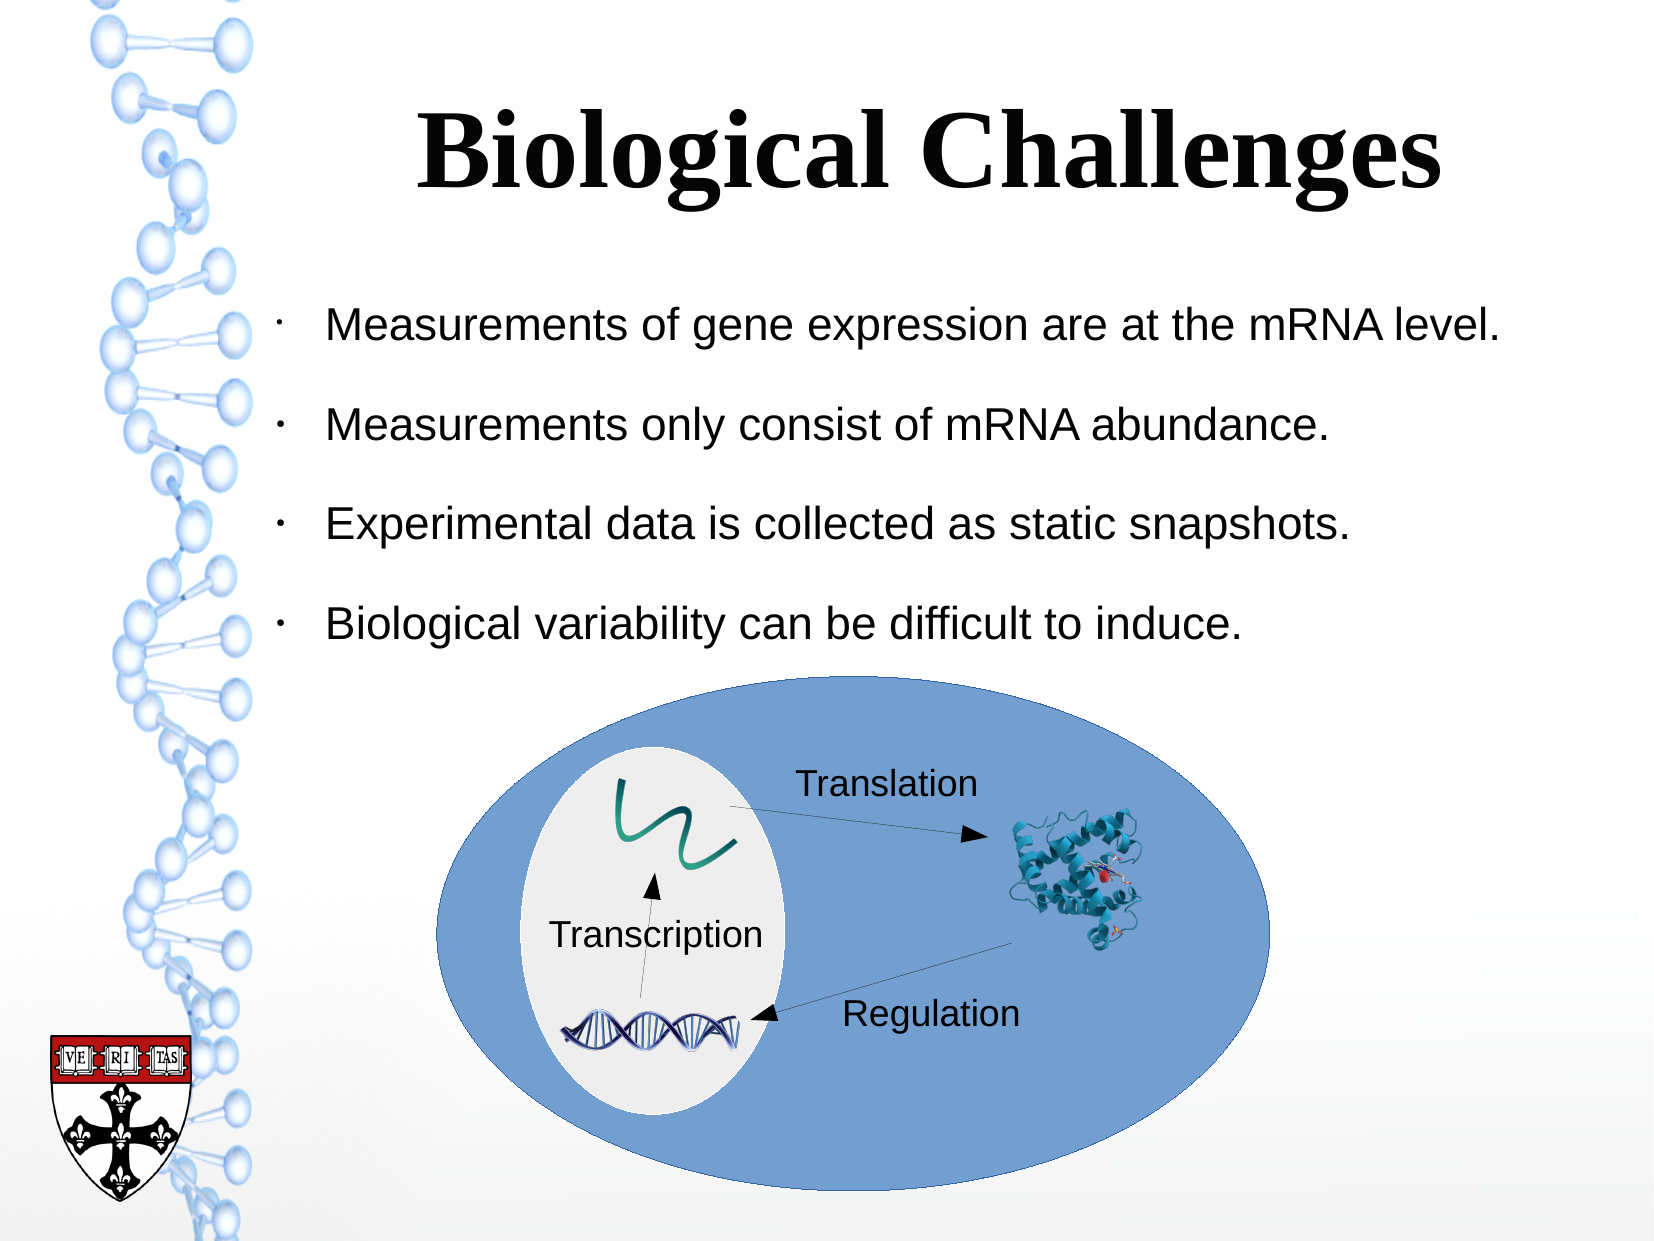

# Biological Challenges
Measurements of gene expression are at the mRNA level.
Measurements only consist of mRNA abundance.
Experimental data is collected as static snapshots.
Biological variability can be difficult to induce.
Translation
Transcription
Regulation